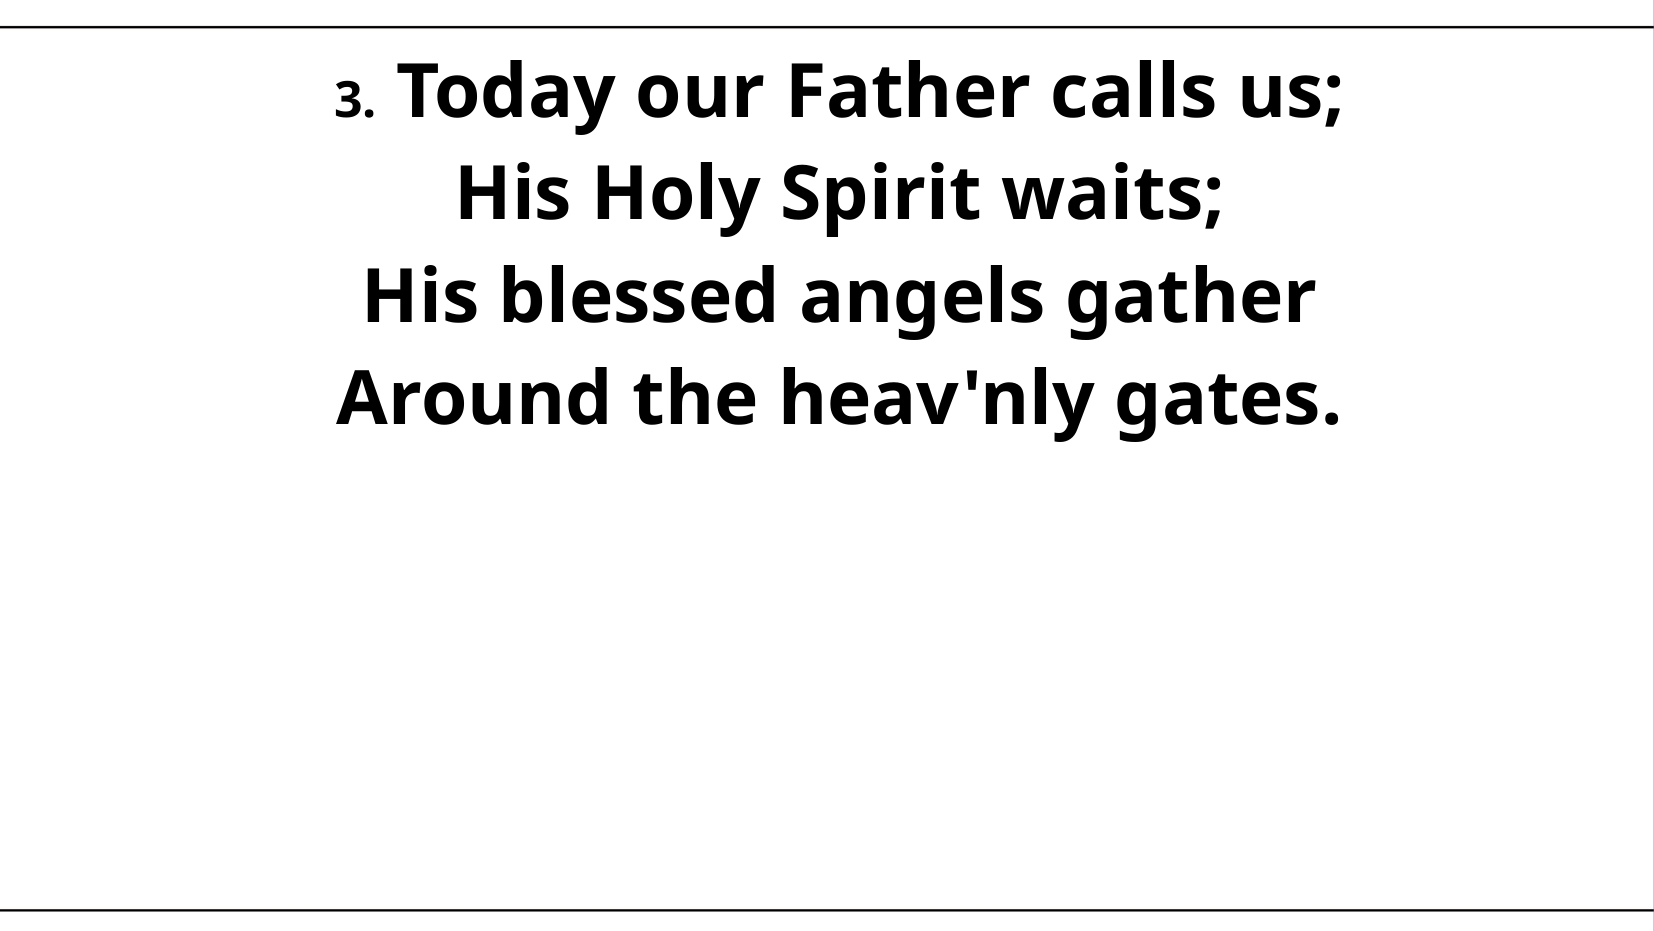

3. Today our Father calls us;
His Holy Spirit waits;
His blessed angels gather
Around the heav'nly gates.